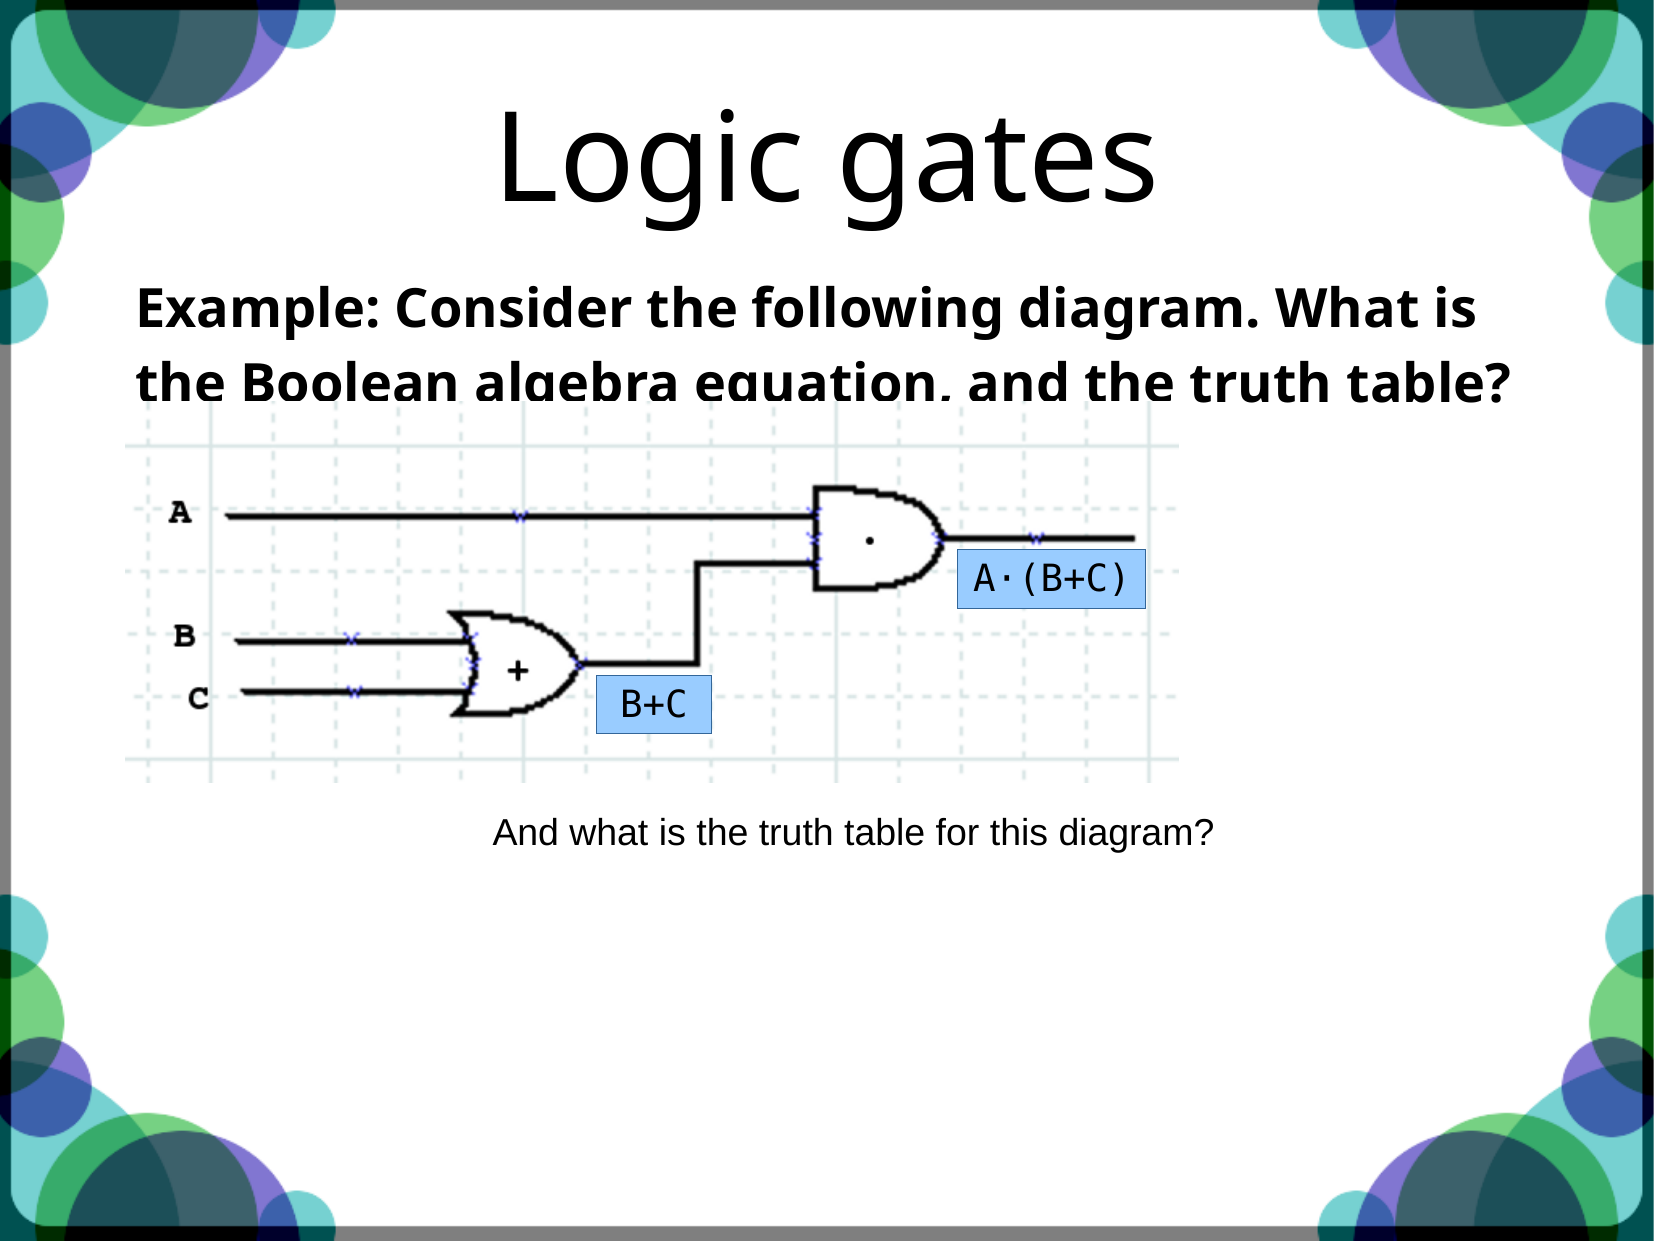

# Logic gates
Example: Consider the following diagram. What is the Boolean algebra equation, and the truth table?
A·(B+C)
B+C
And what is the truth table for this diagram?